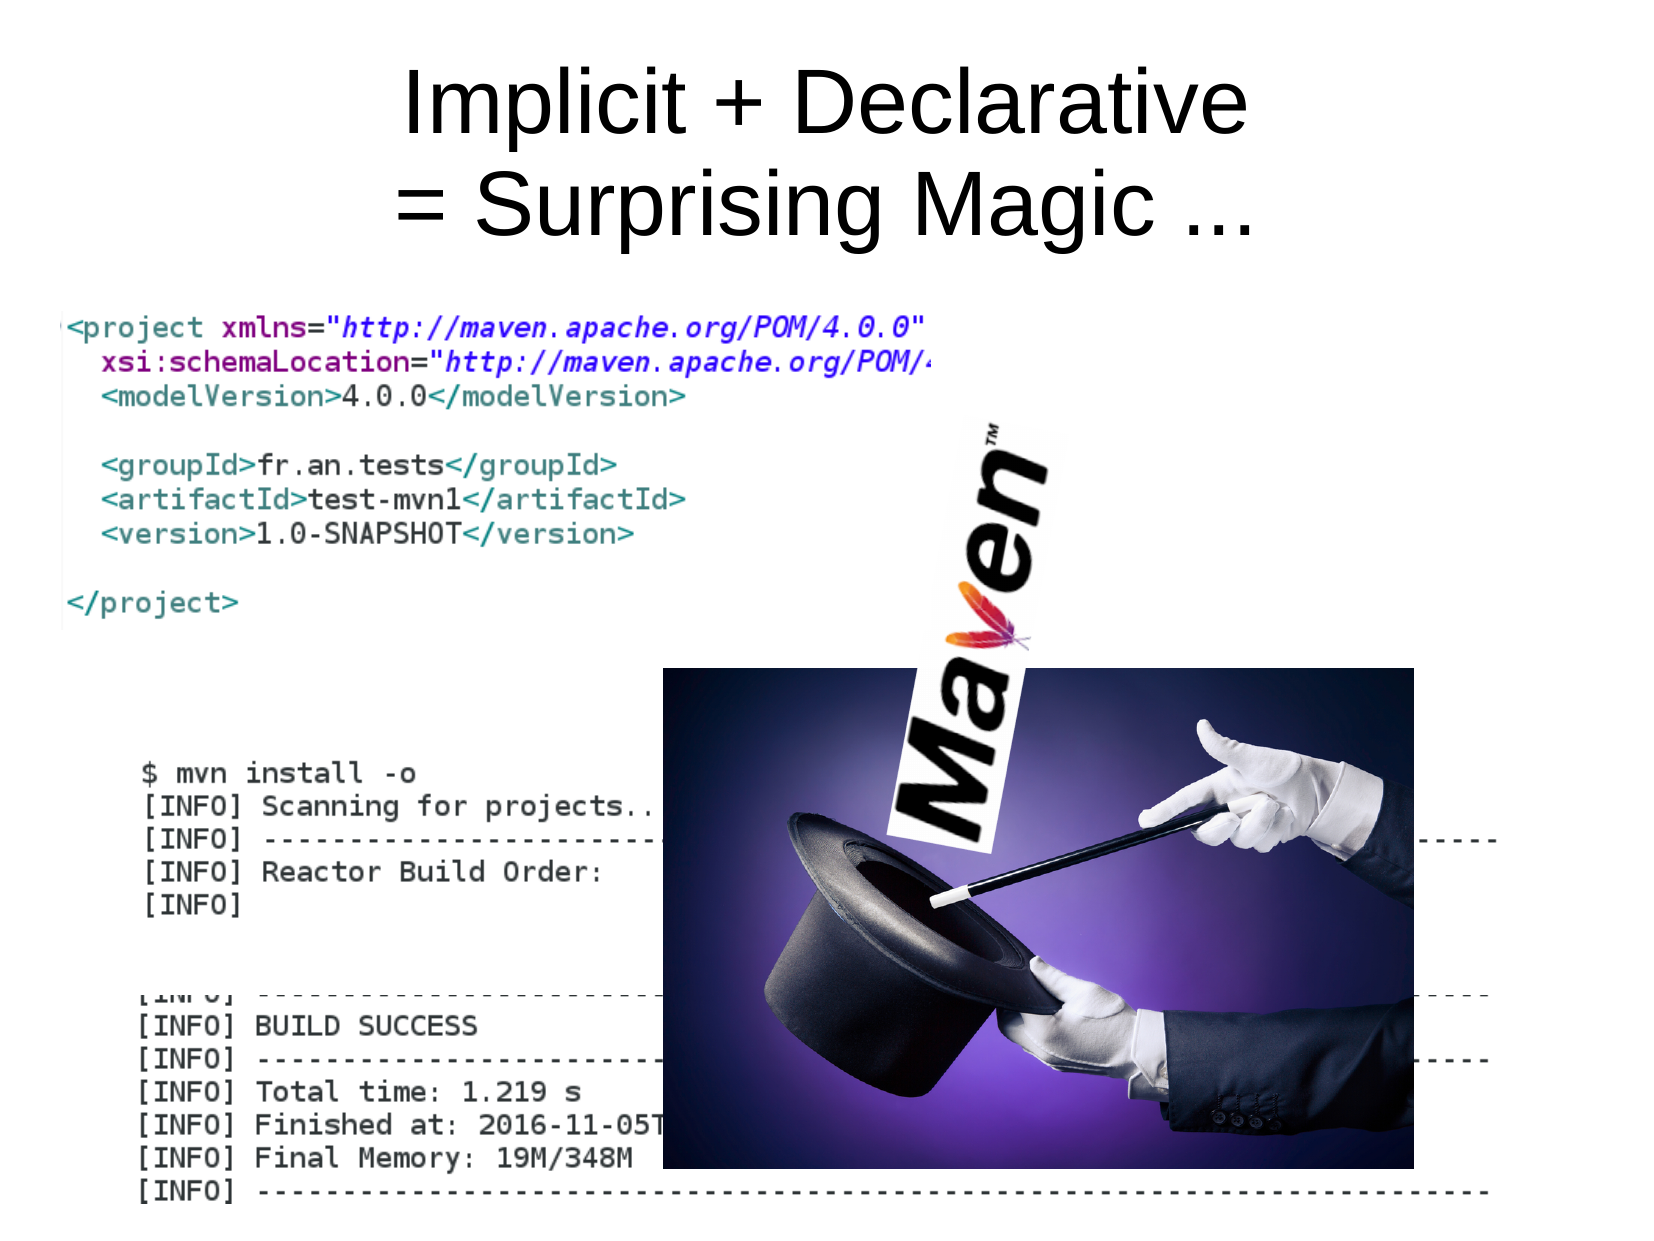

# Implicit + Declarative = Surprising Magic ...